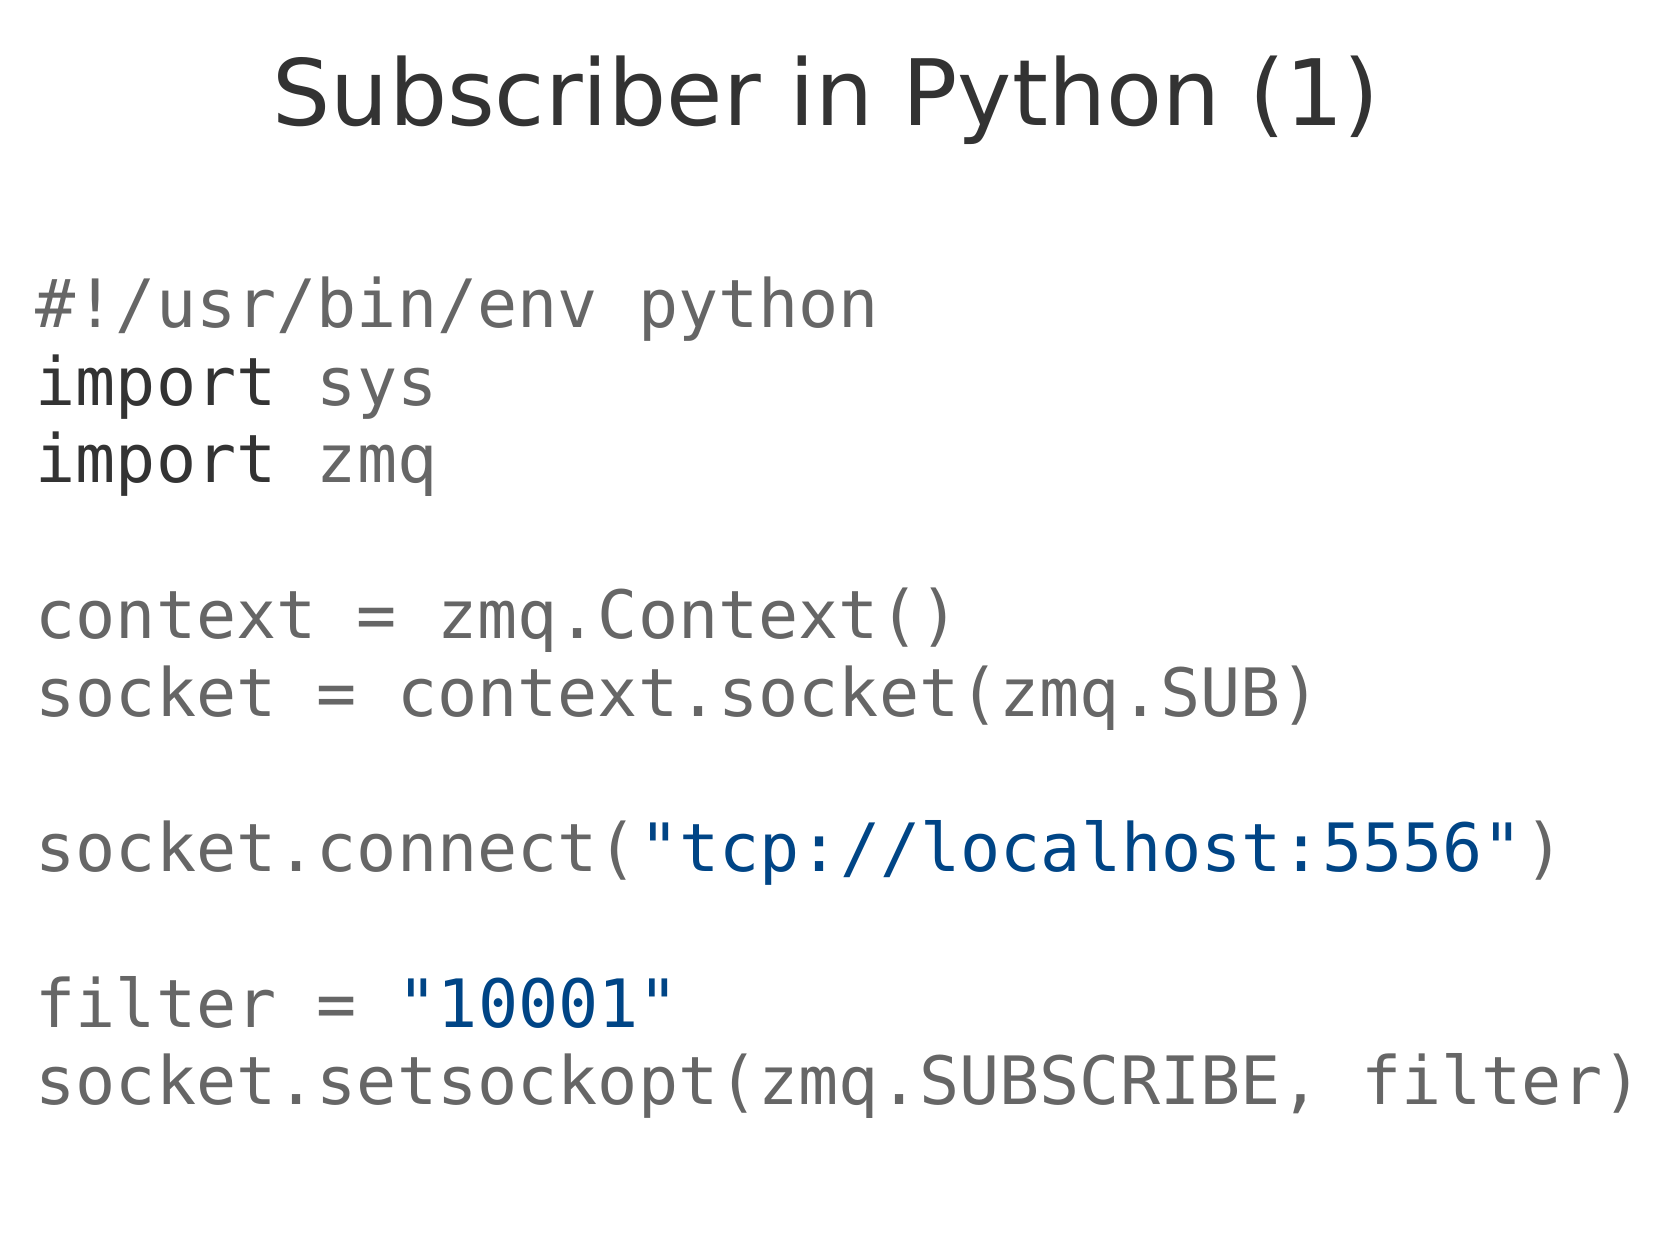

# Subscriber in Python (1)
#!/usr/bin/env python
import sys
import zmq
context = zmq.Context()
socket = context.socket(zmq.SUB)
socket.connect("tcp://localhost:5556")
filter = "10001"
socket.setsockopt(zmq.SUBSCRIBE, filter)